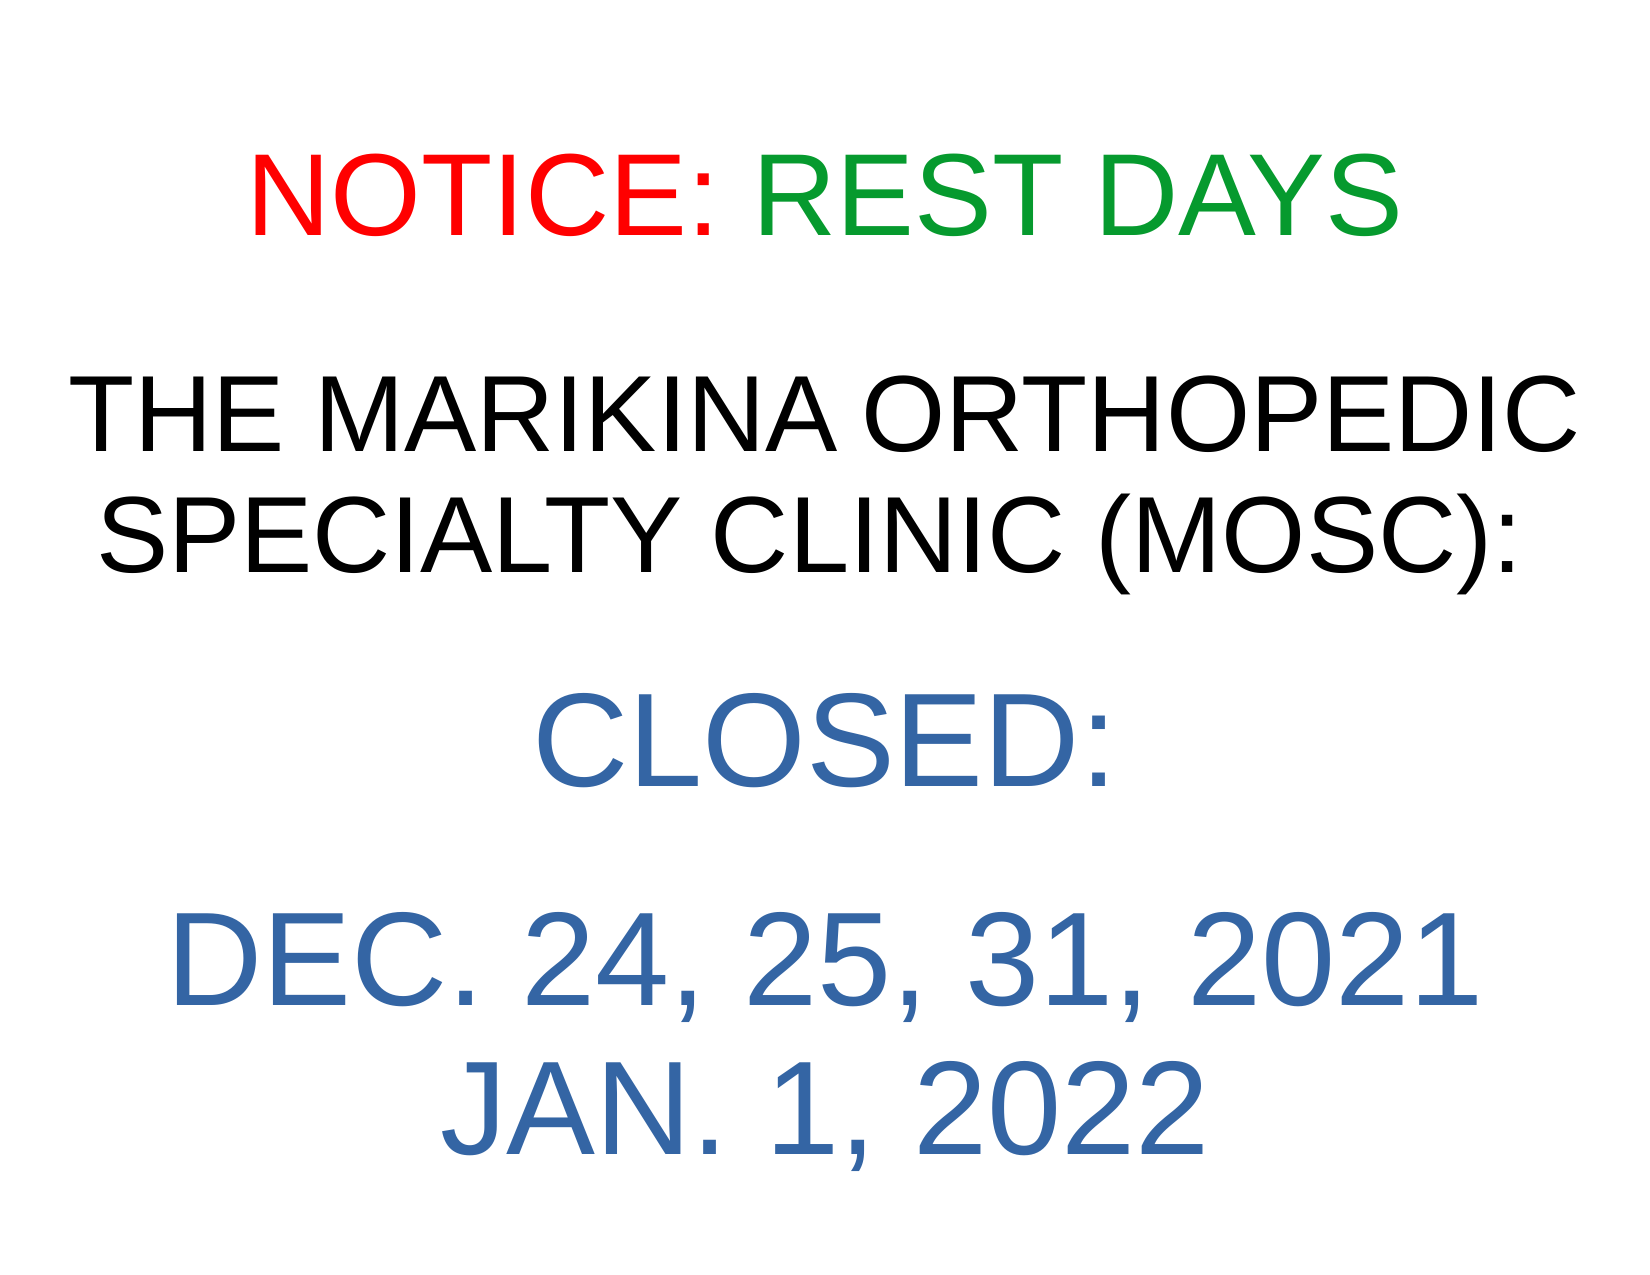

THE MARIKINA ORTHOPEDIC SPECIALTY CLINIC (MOSC):
CLOSED:
DEC. 24, 25, 31, 2021
JAN. 1, 2022
# NOTICE: REST DAYS